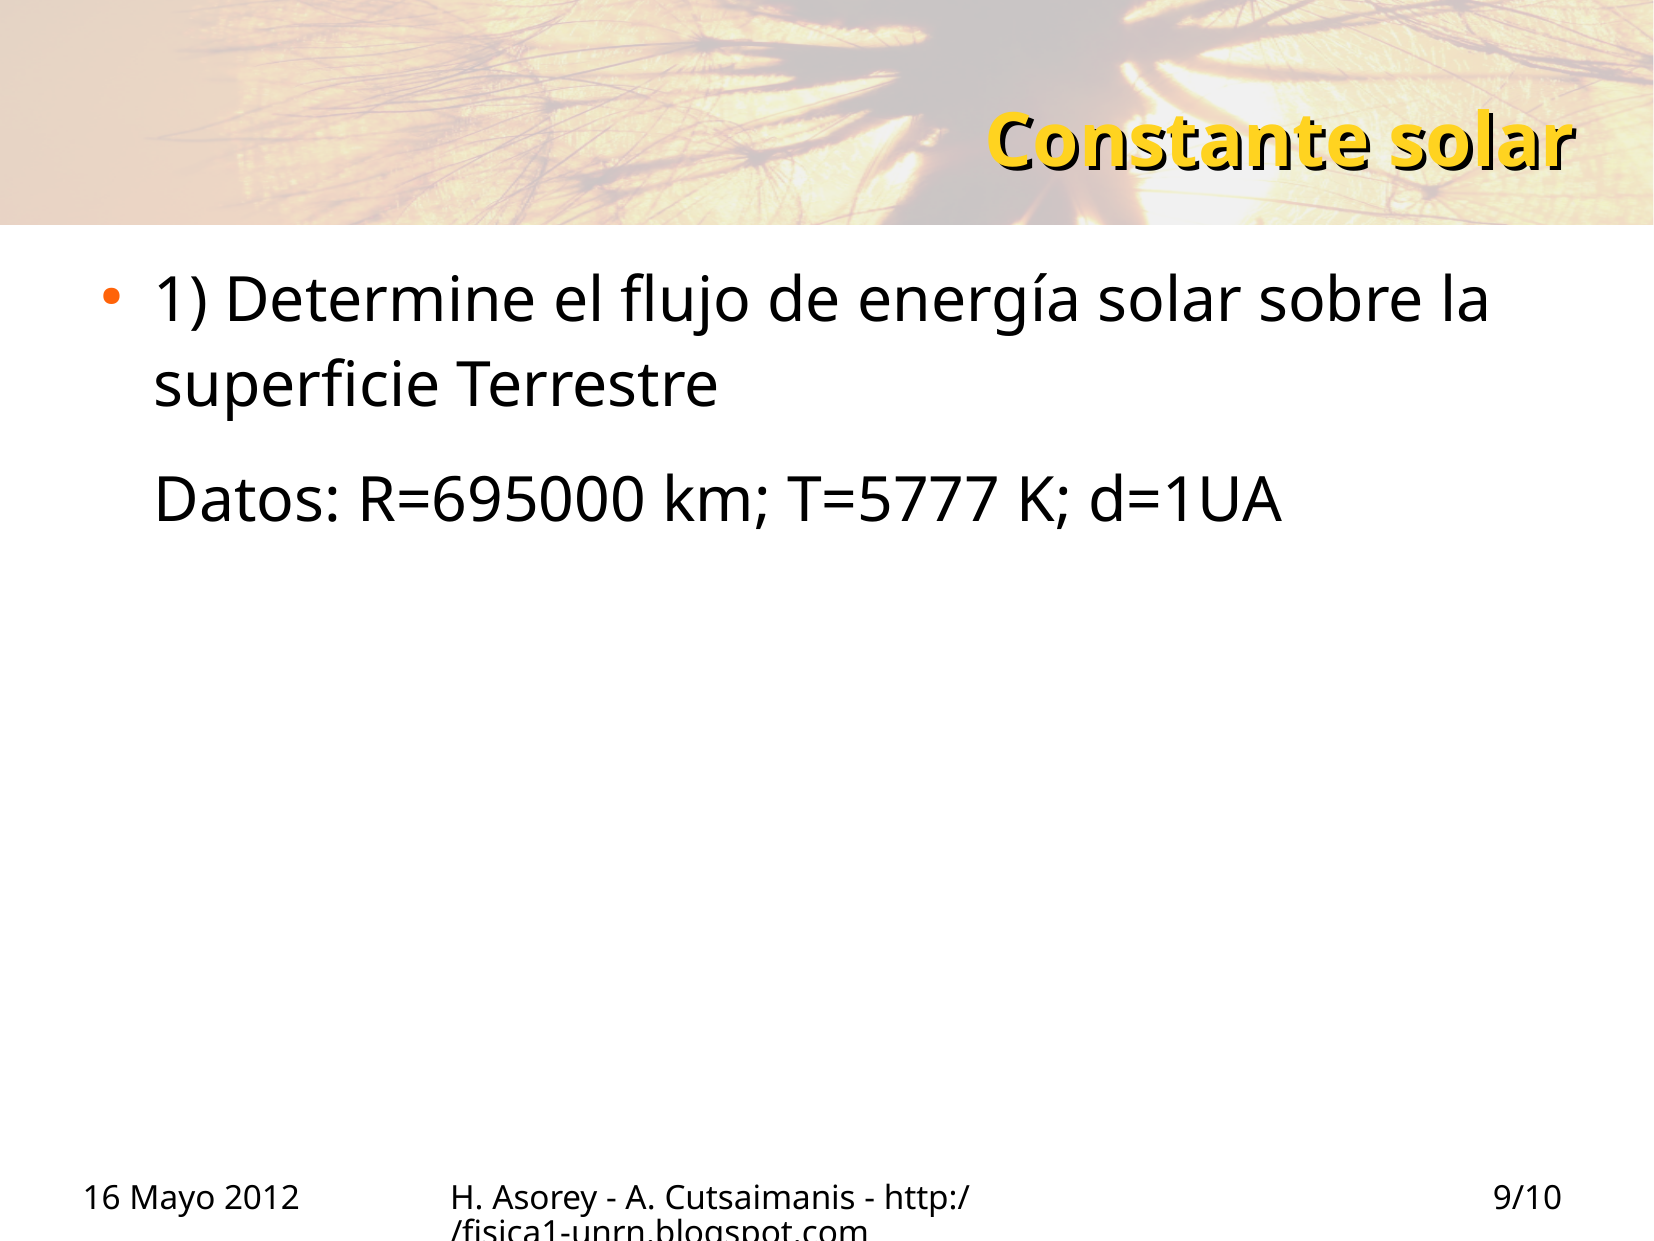

# Constante solar
1) Determine el flujo de energía solar sobre la superficie Terrestre
Datos: R=695000 km; T=5777 K; d=1UA
16 Mayo 2012
H. Asorey - A. Cutsaimanis - http://fisica1-unrn.blogspot.com
9